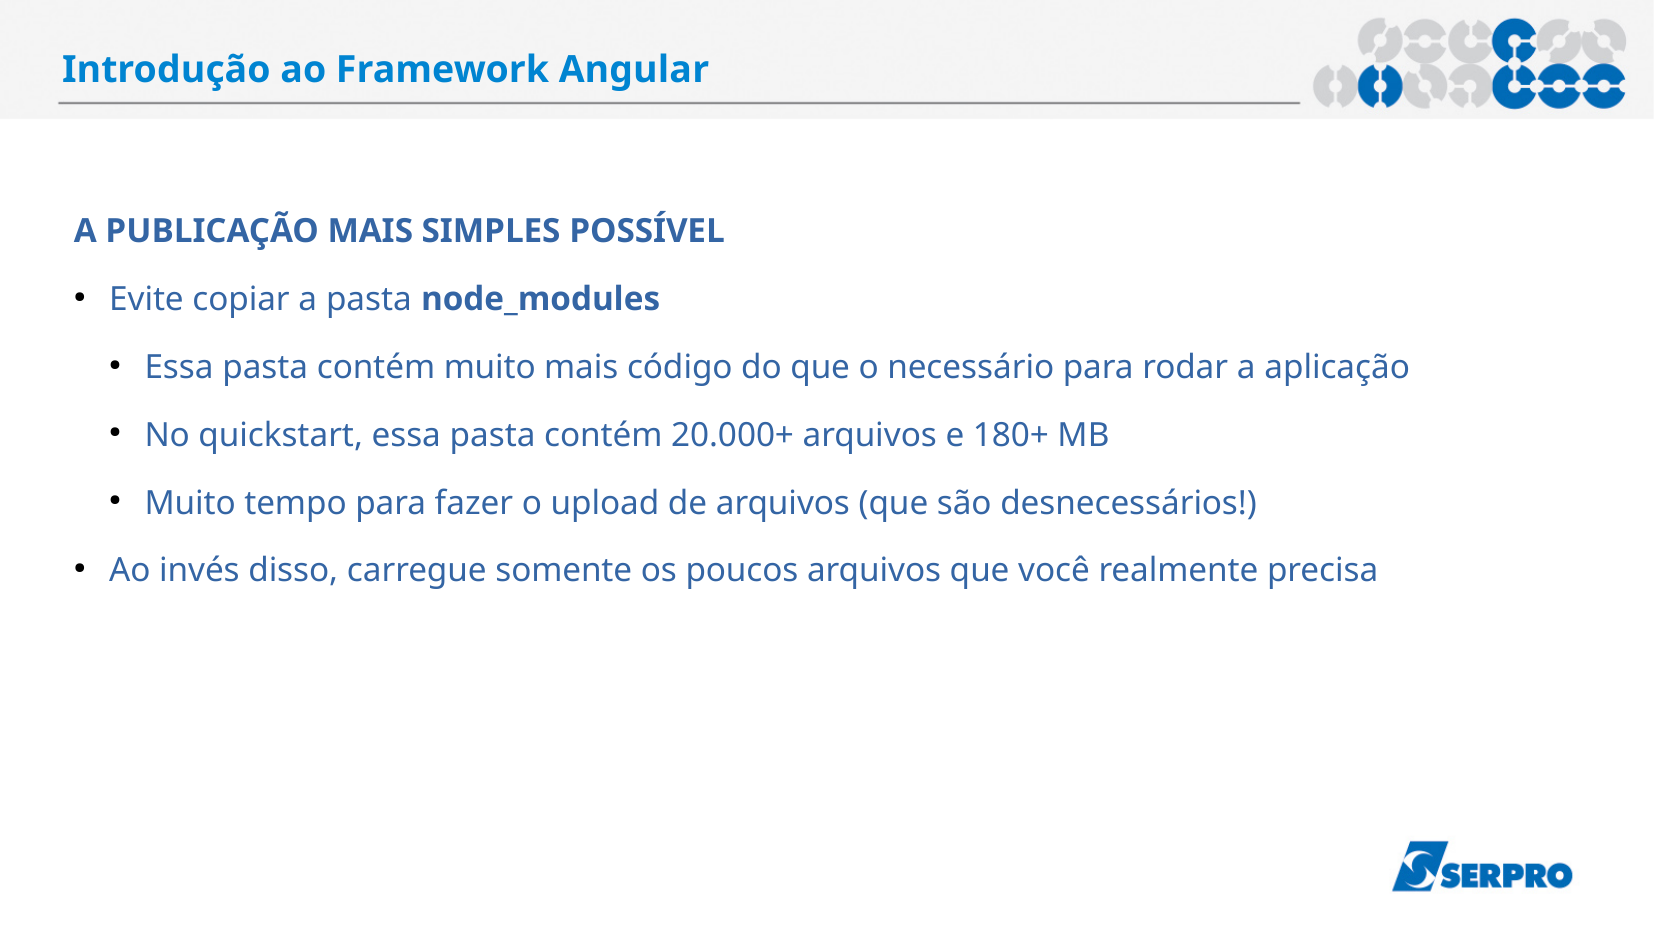

Introdução ao Framework Angular
A PUBLICAÇÃO MAIS SIMPLES POSSÍVEL
Evite copiar a pasta node_modules
Essa pasta contém muito mais código do que o necessário para rodar a aplicação
No quickstart, essa pasta contém 20.000+ arquivos e 180+ MB
Muito tempo para fazer o upload de arquivos (que são desnecessários!)
Ao invés disso, carregue somente os poucos arquivos que você realmente precisa